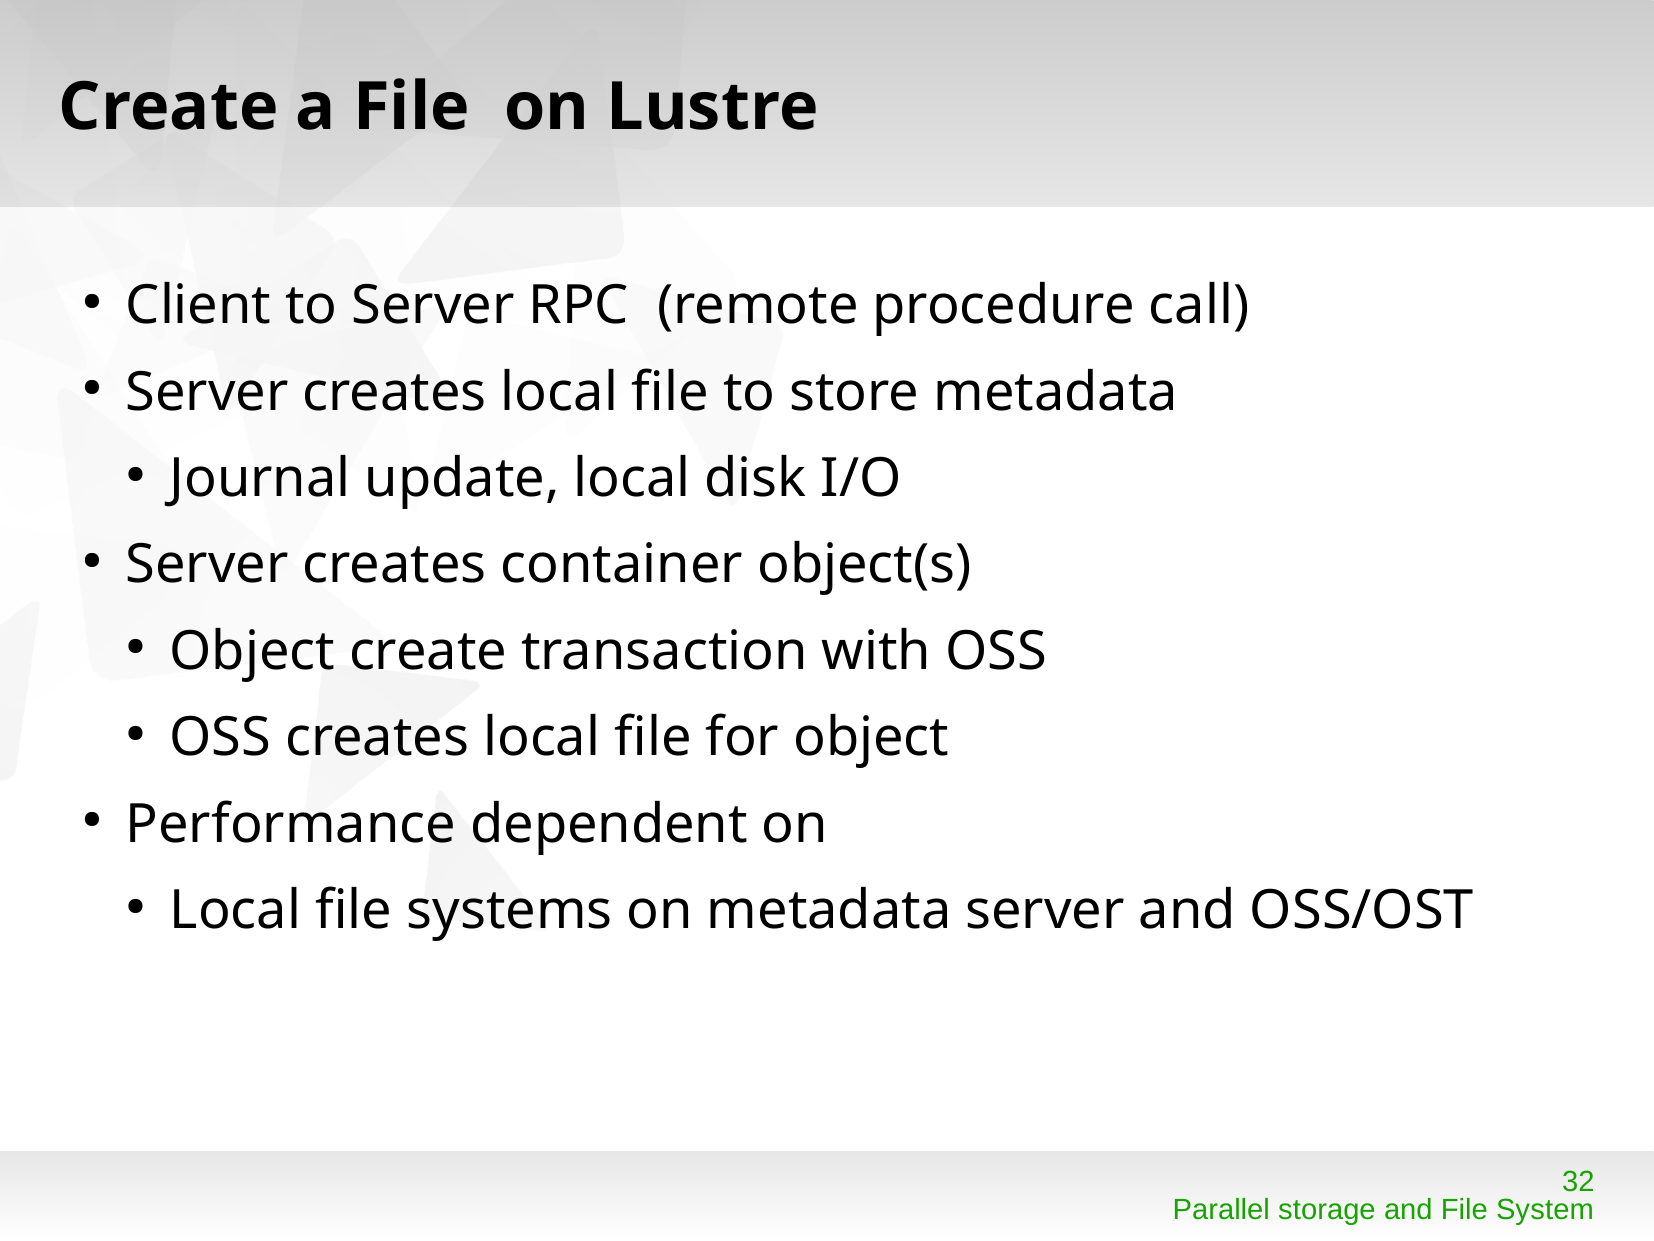

# Create a File on Lustre
Client to Server RPC (remote procedure call)
Server creates local file to store metadata
Journal update, local disk I/O
Server creates container object(s)
Object create transaction with OSS
OSS creates local file for object
Performance dependent on
Local file systems on metadata server and OSS/OST
32
Parallel storage and File System